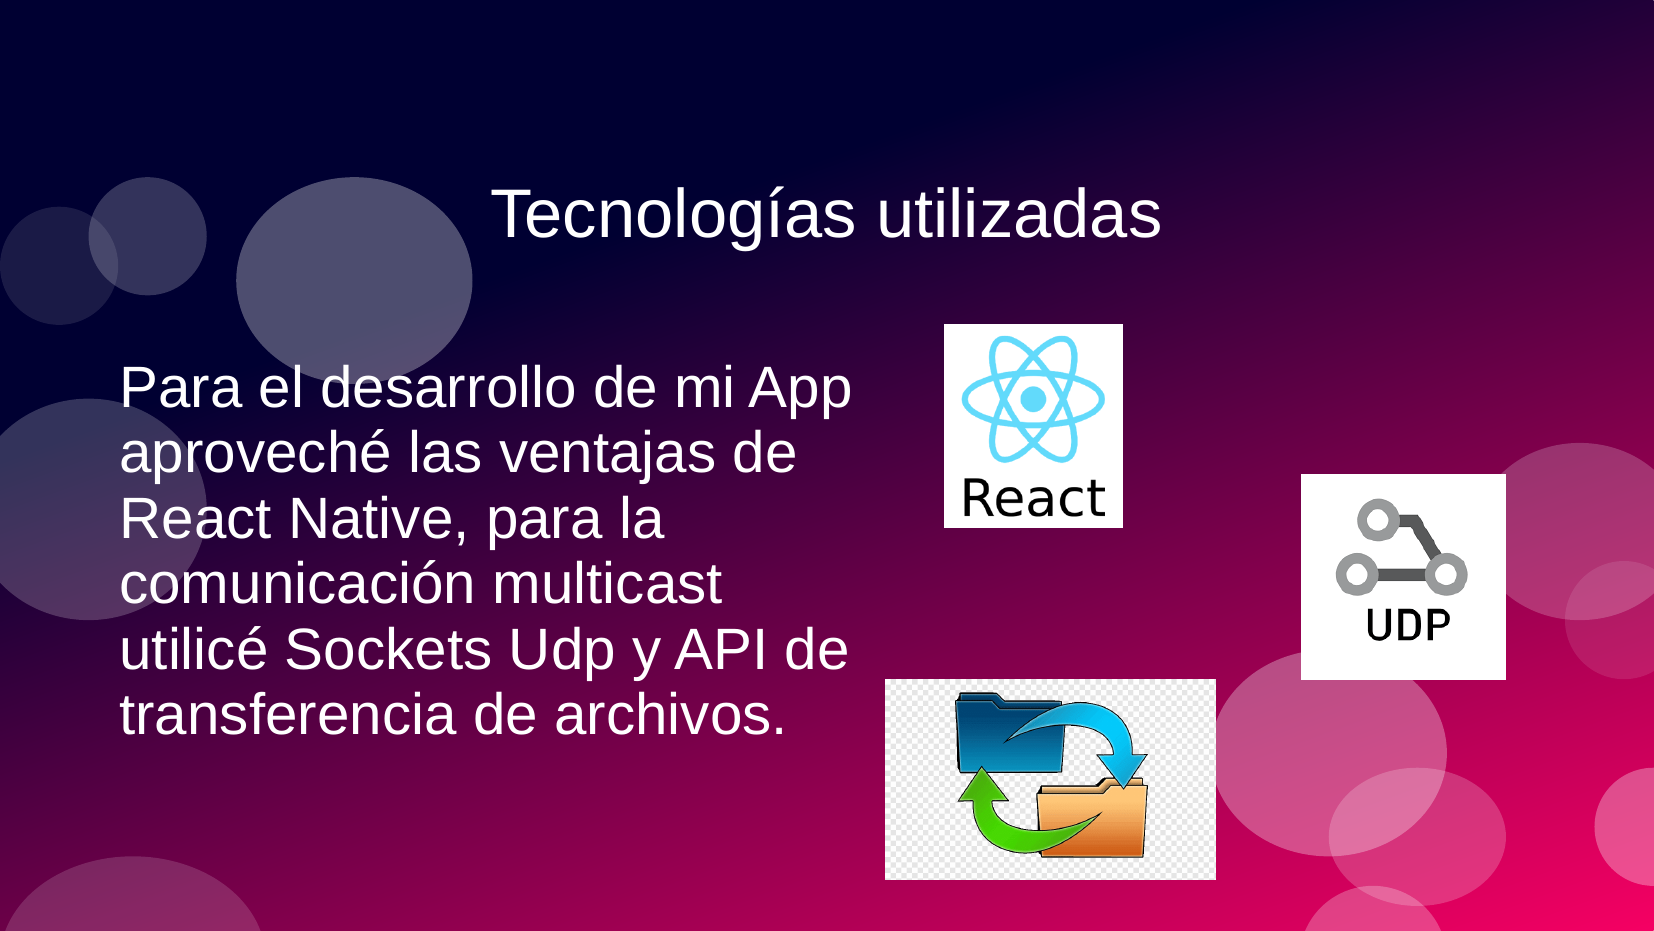

# Tecnologías utilizadas
Para el desarrollo de mi App aproveché las ventajas de React Native, para la comunicación multicast utilicé Sockets Udp y API de transferencia de archivos.